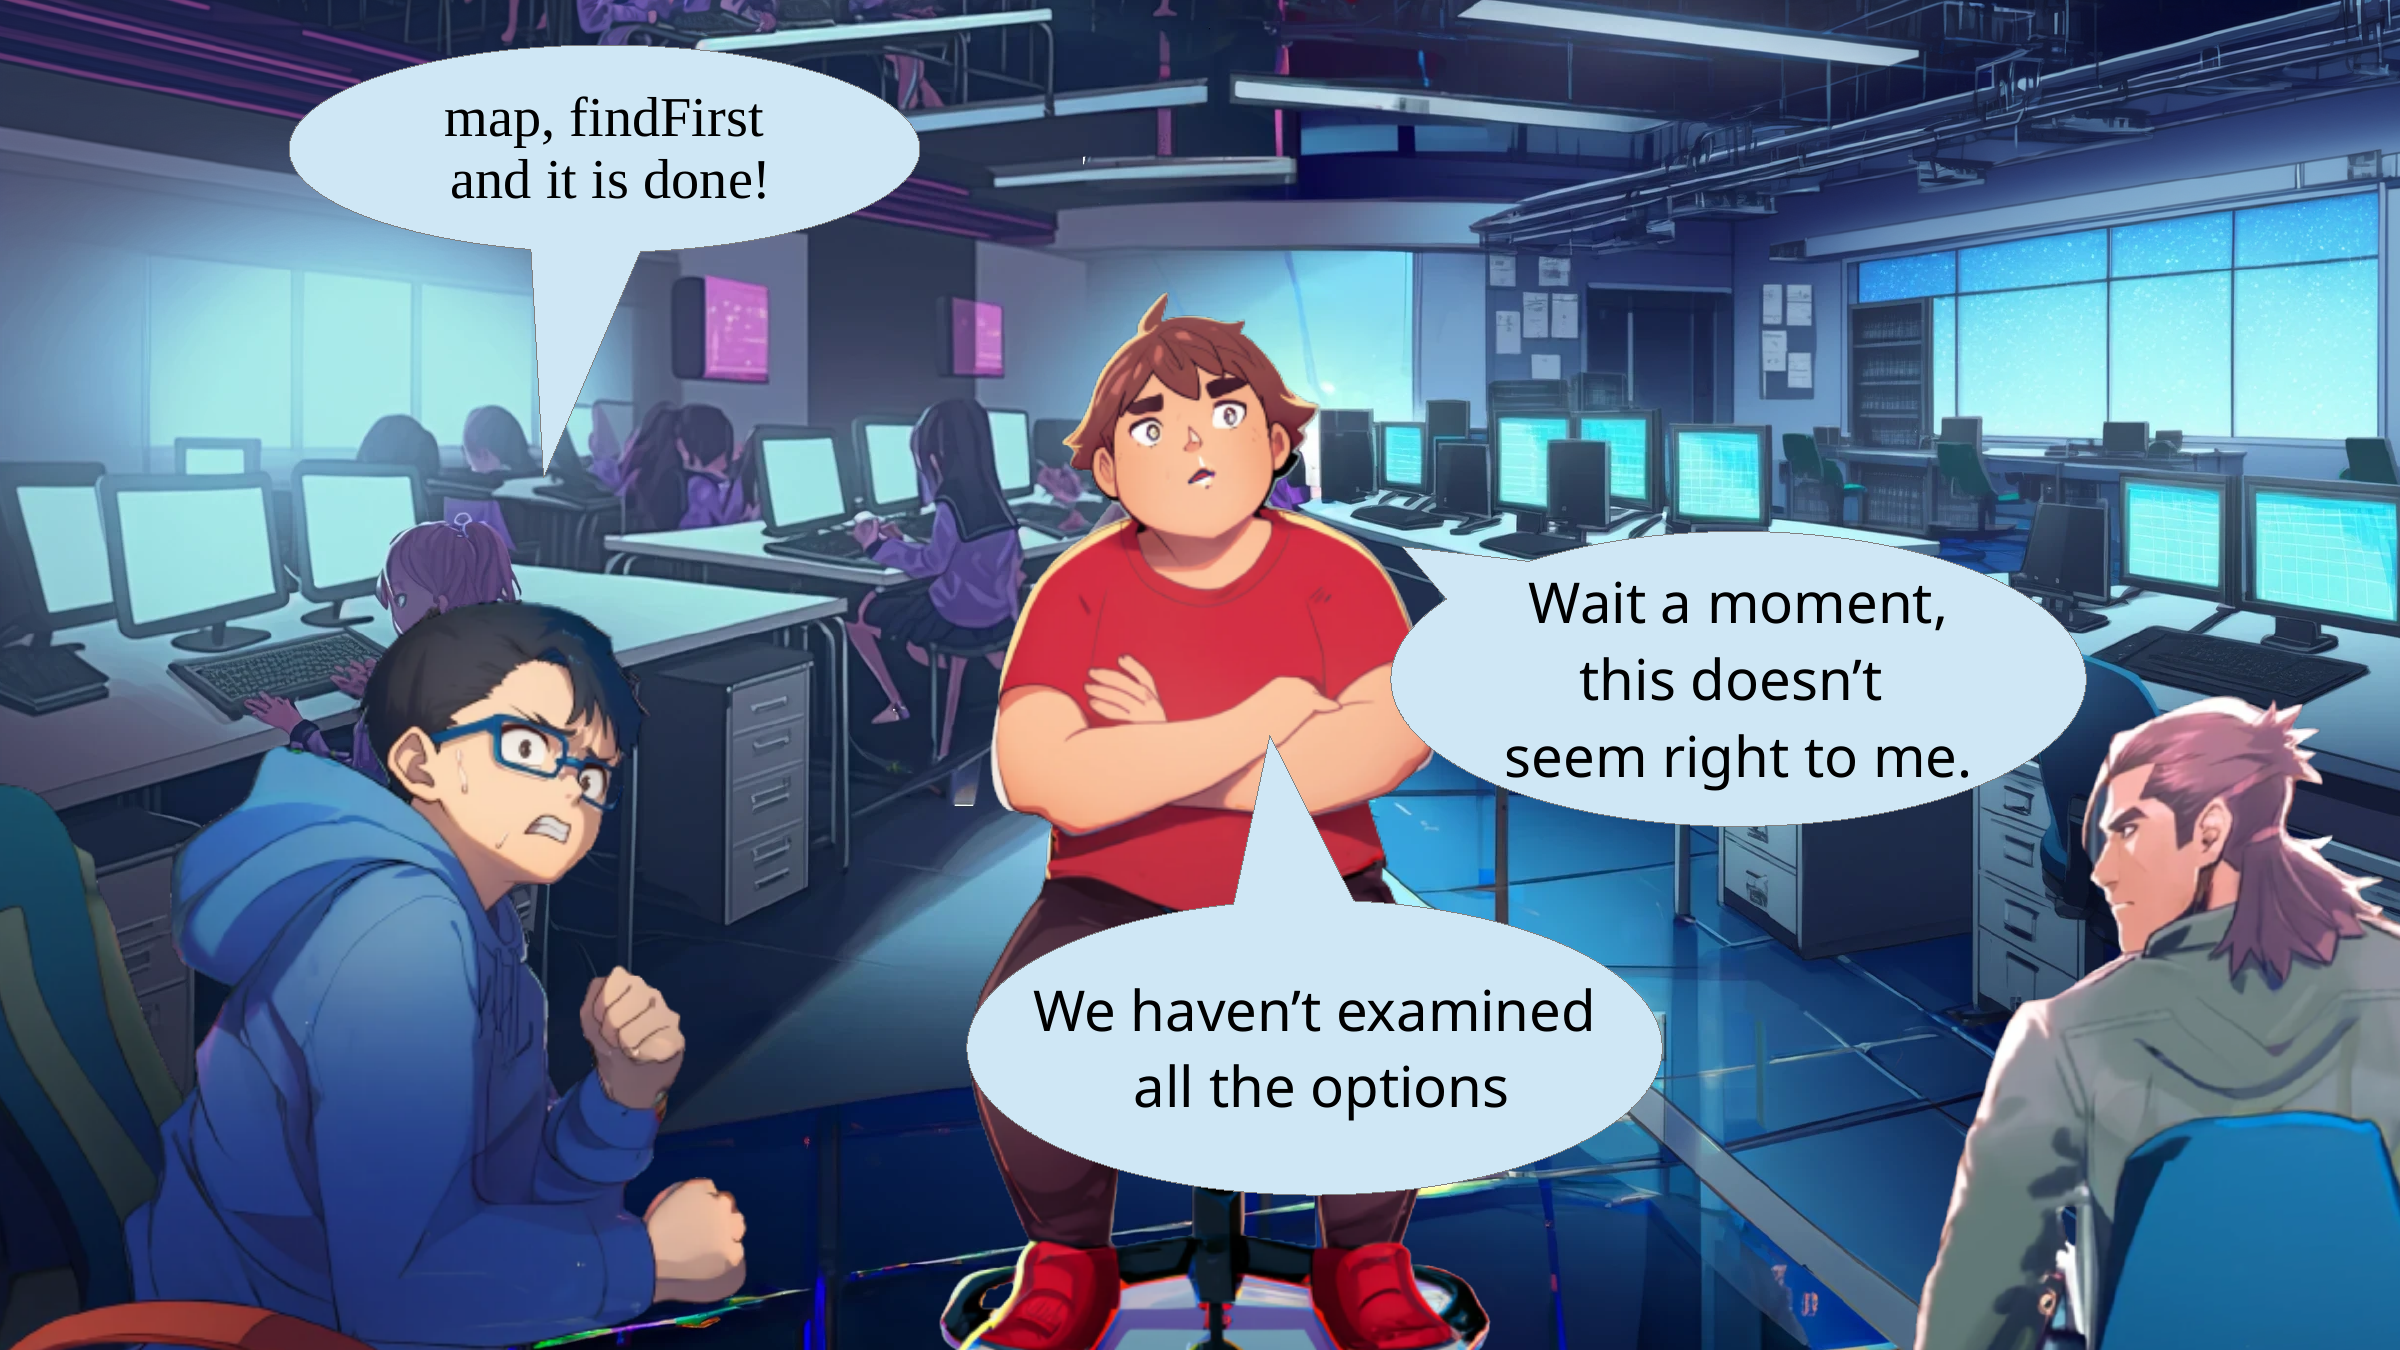

map, findFirst
 and it is done!
Wait a moment,
this doesn’t
seem right to me.
We haven’t examined
 all the options